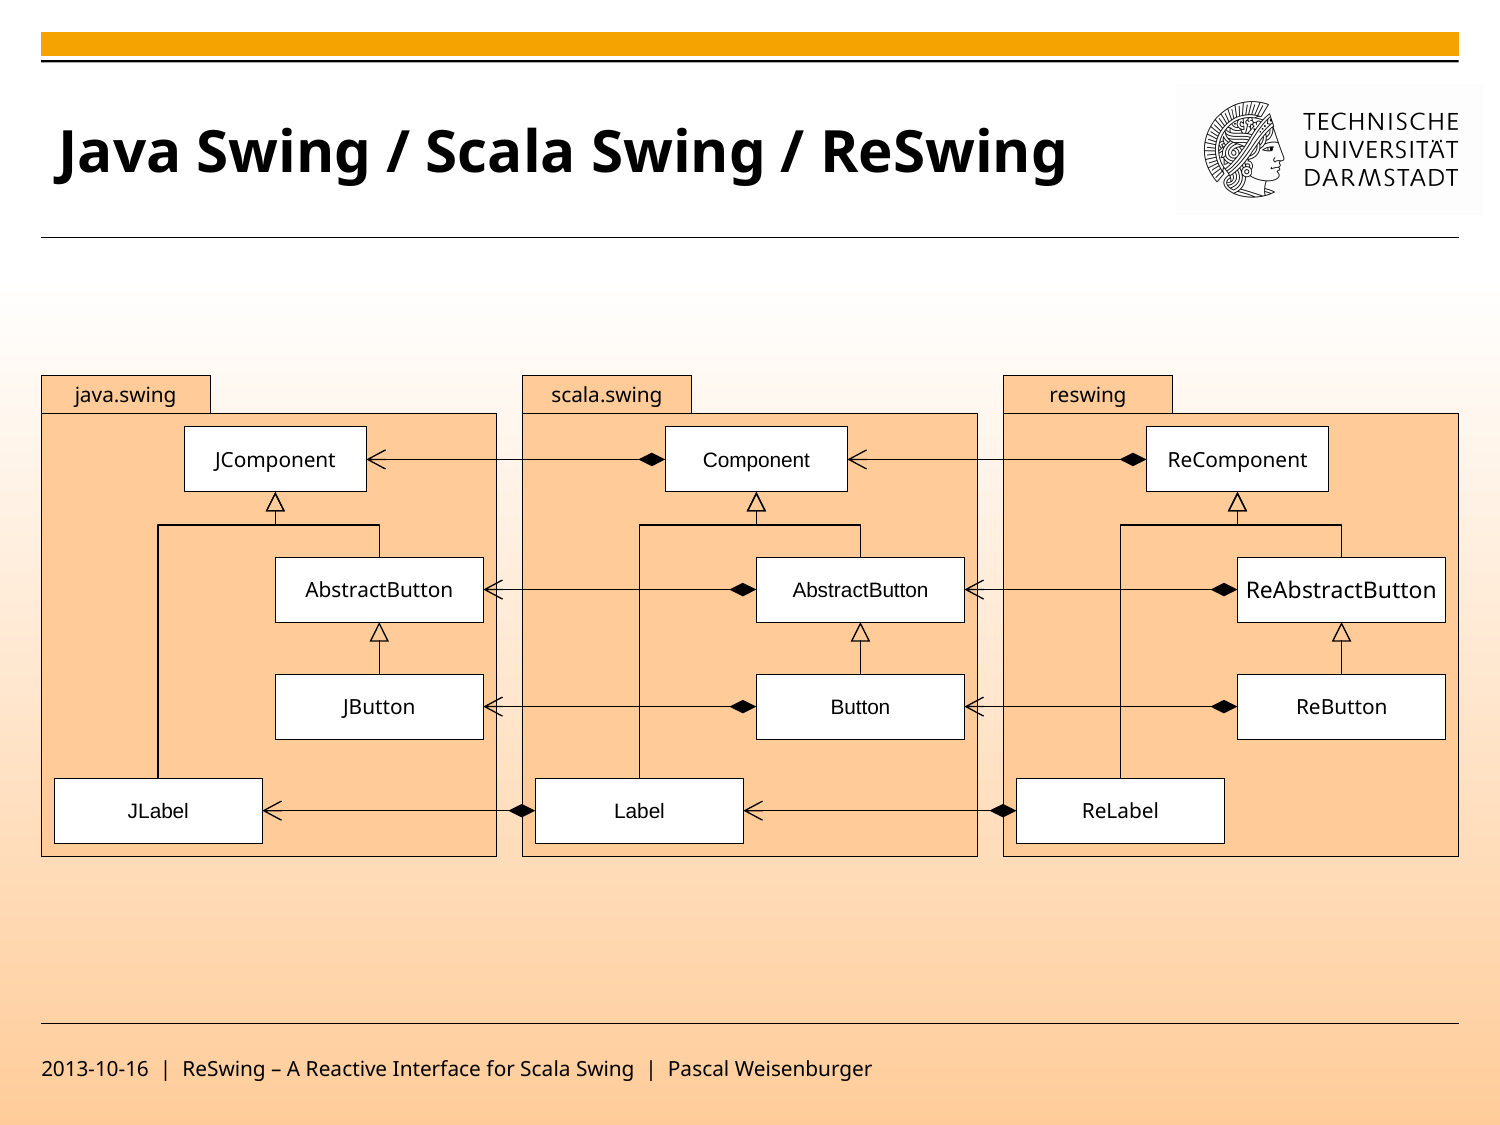

# Java Swing / Scala Swing / ReSwing
java.swing
scala.swing
reswing
JComponent
Component
ReComponent
AbstractButton
AbstractButton
ReAbstractButton
JButton
Button
ReButton
JLabel
Label
ReLabel
Fachbereich nn | Institut nn | Prof. nn